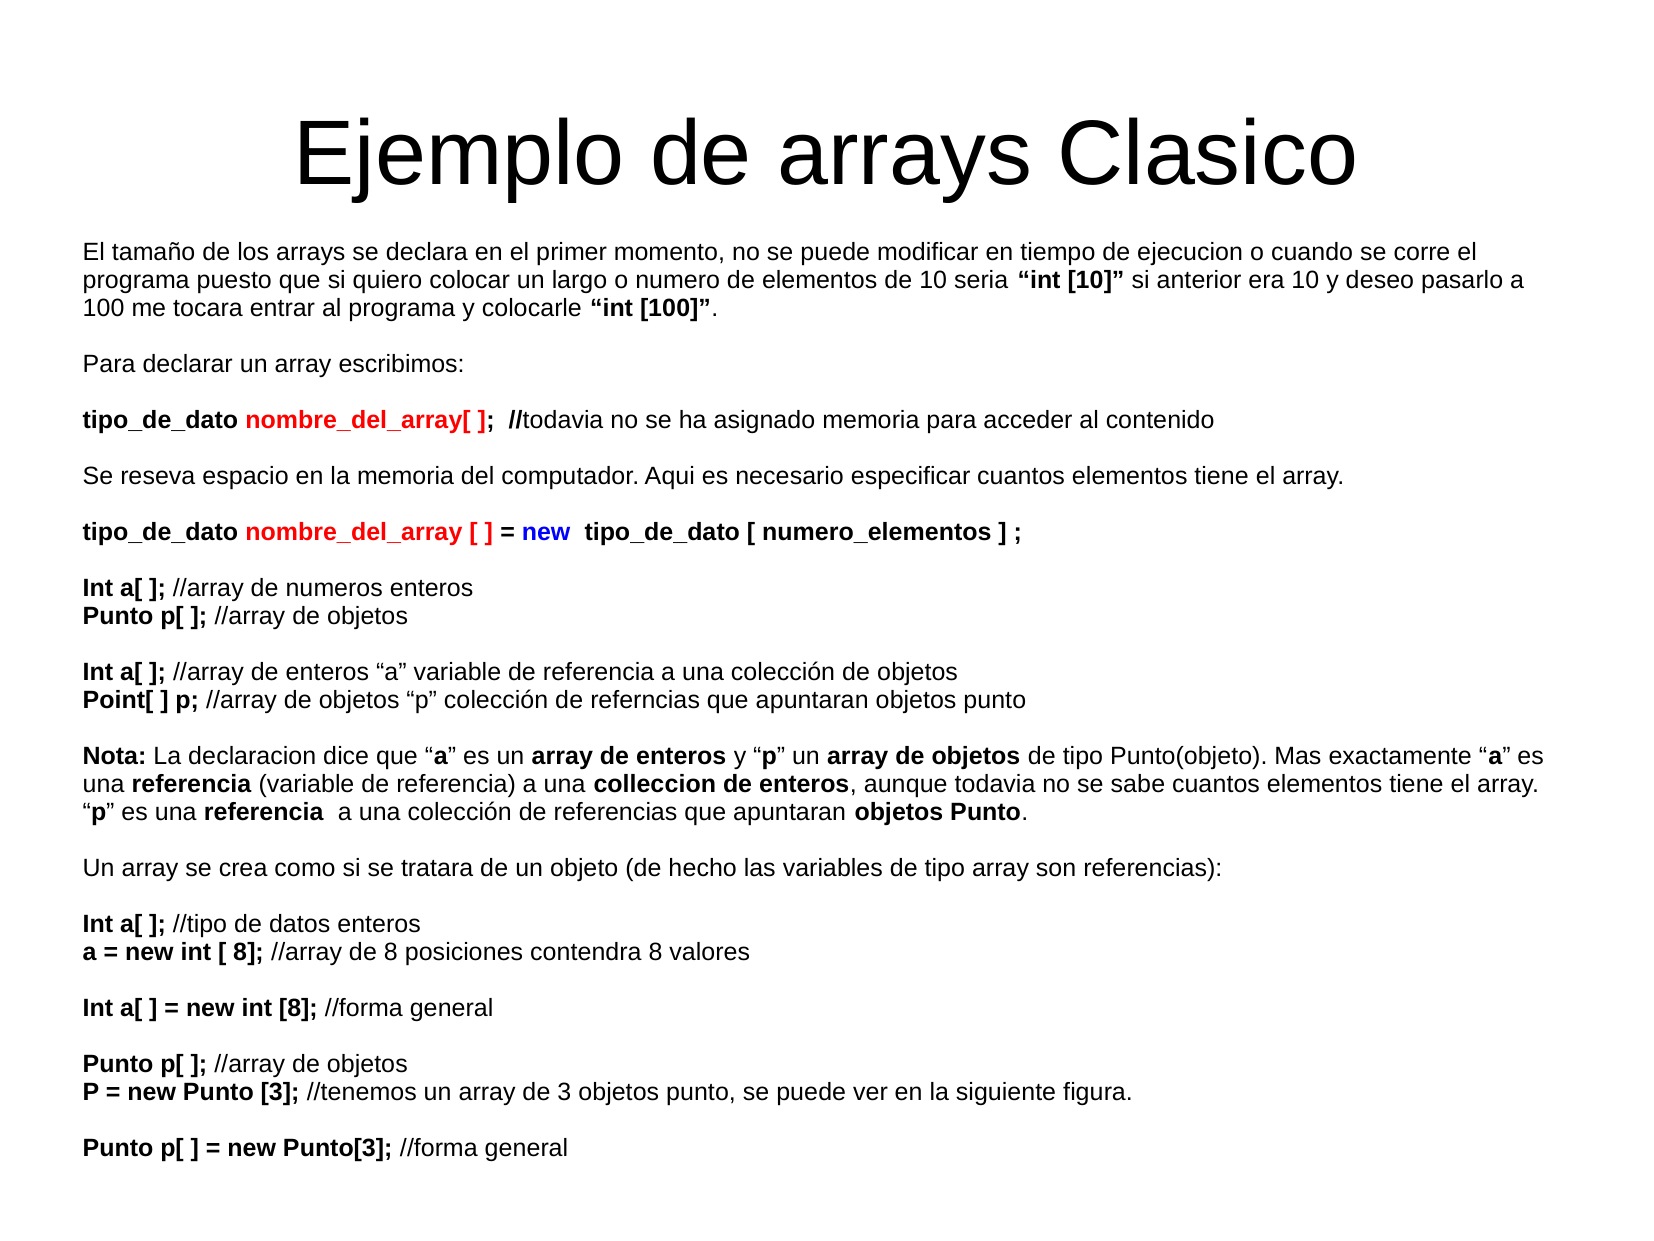

# Ejemplo de arrays Clasico
El tamaño de los arrays se declara en el primer momento, no se puede modificar en tiempo de ejecucion o cuando se corre el programa puesto que si quiero colocar un largo o numero de elementos de 10 seria “int [10]” si anterior era 10 y deseo pasarlo a 100 me tocara entrar al programa y colocarle “int [100]”.
Para declarar un array escribimos:
tipo_de_dato nombre_del_array[ ]; //todavia no se ha asignado memoria para acceder al contenido
Se reseva espacio en la memoria del computador. Aqui es necesario especificar cuantos elementos tiene el array.
tipo_de_dato nombre_del_array [ ] = new tipo_de_dato [ numero_elementos ] ;
Int a[ ]; //array de numeros enteros
Punto p[ ]; //array de objetos
Int a[ ]; //array de enteros “a” variable de referencia a una colección de objetos
Point[ ] p; //array de objetos “p” colección de referncias que apuntaran objetos punto
Nota: La declaracion dice que “a” es un array de enteros y “p” un array de objetos de tipo Punto(objeto). Mas exactamente “a” es una referencia (variable de referencia) a una colleccion de enteros, aunque todavia no se sabe cuantos elementos tiene el array.
“p” es una referencia a una colección de referencias que apuntaran objetos Punto.
Un array se crea como si se tratara de un objeto (de hecho las variables de tipo array son referencias):
Int a[ ]; //tipo de datos enteros
a = new int [ 8]; //array de 8 posiciones contendra 8 valores
Int a[ ] = new int [8]; //forma general
Punto p[ ]; //array de objetos
P = new Punto [3]; //tenemos un array de 3 objetos punto, se puede ver en la siguiente figura.
Punto p[ ] = new Punto[3]; //forma general